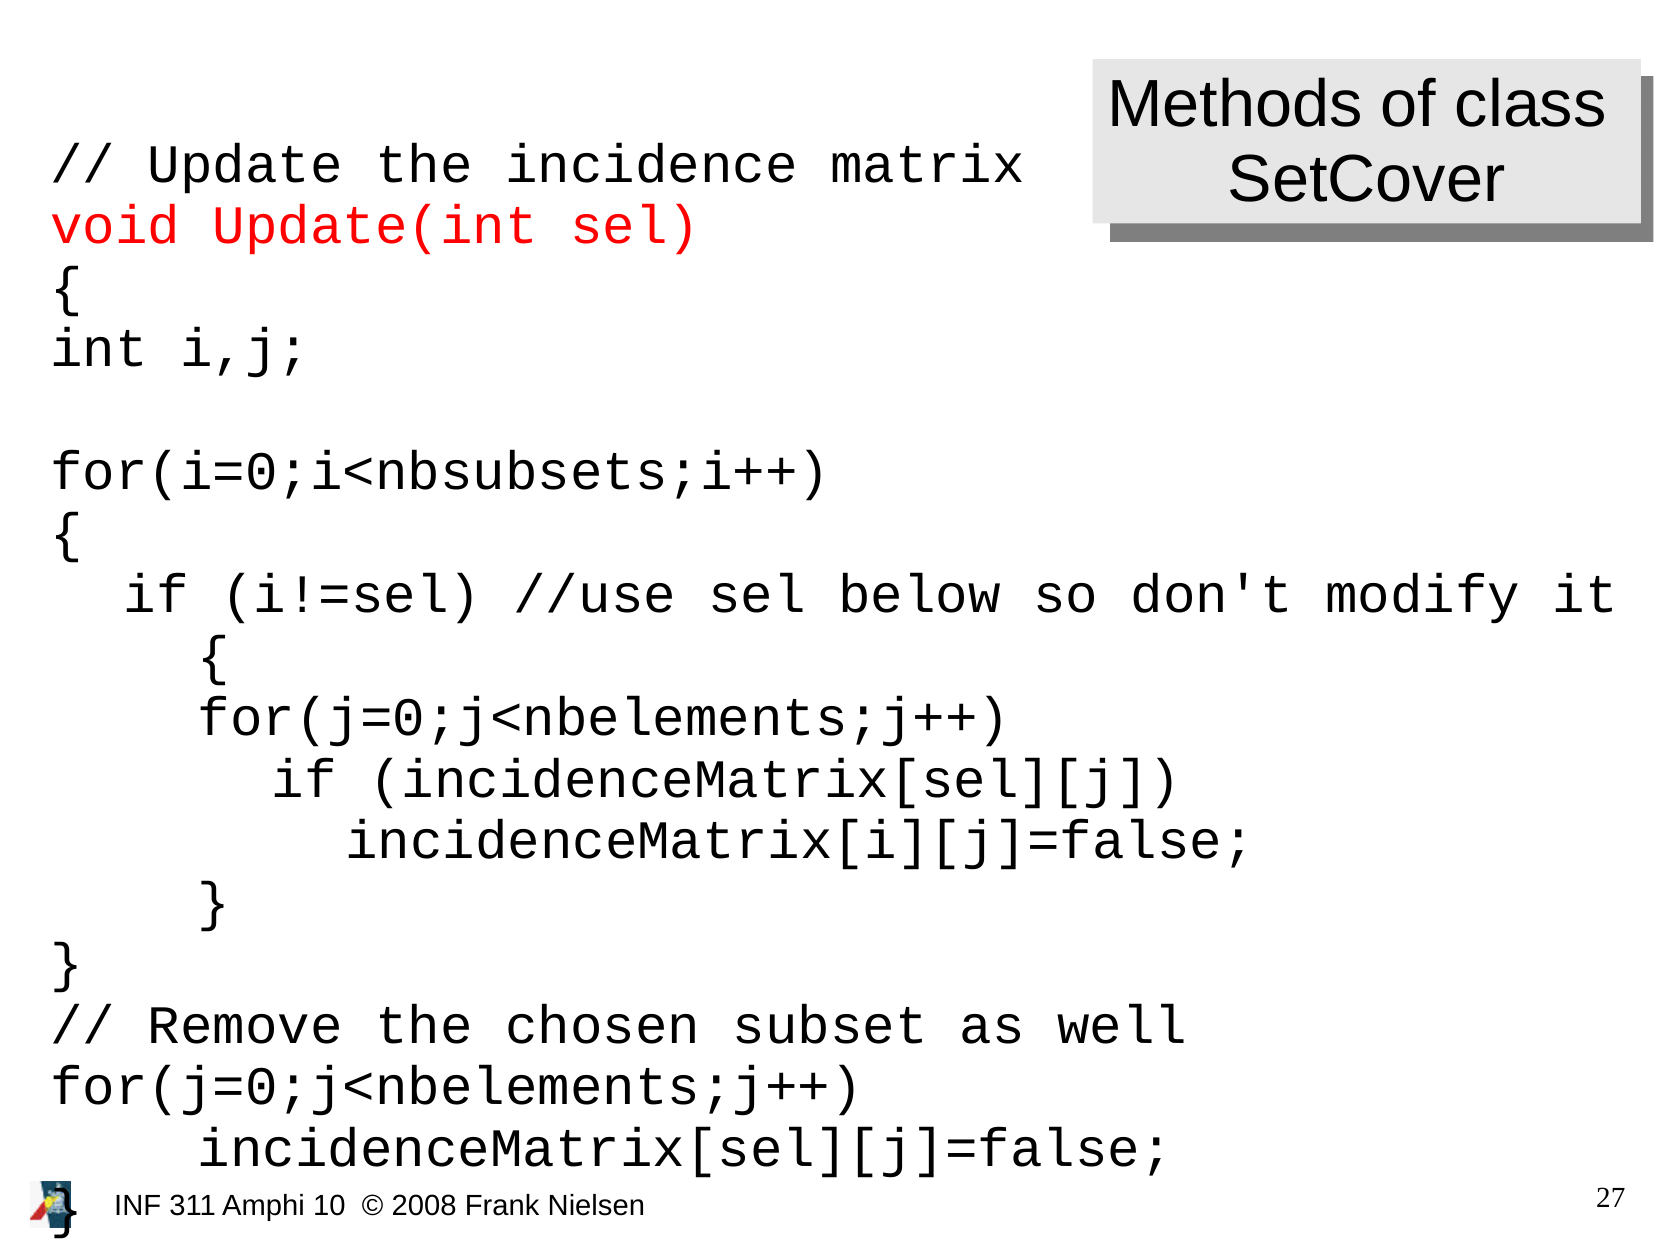

Methods of class
SetCover
// Update the incidence matrix
void Update(int sel)
{
int i,j;
for(i=0;i<nbsubsets;i++)
{
	if (i!=sel) //use sel below so don't modify it
		{
		for(j=0;j<nbelements;j++)
			if (incidenceMatrix[sel][j])
				incidenceMatrix[i][j]=false;
		}
}
// Remove the chosen subset as well
for(j=0;j<nbelements;j++)
		incidenceMatrix[sel][j]=false;
}